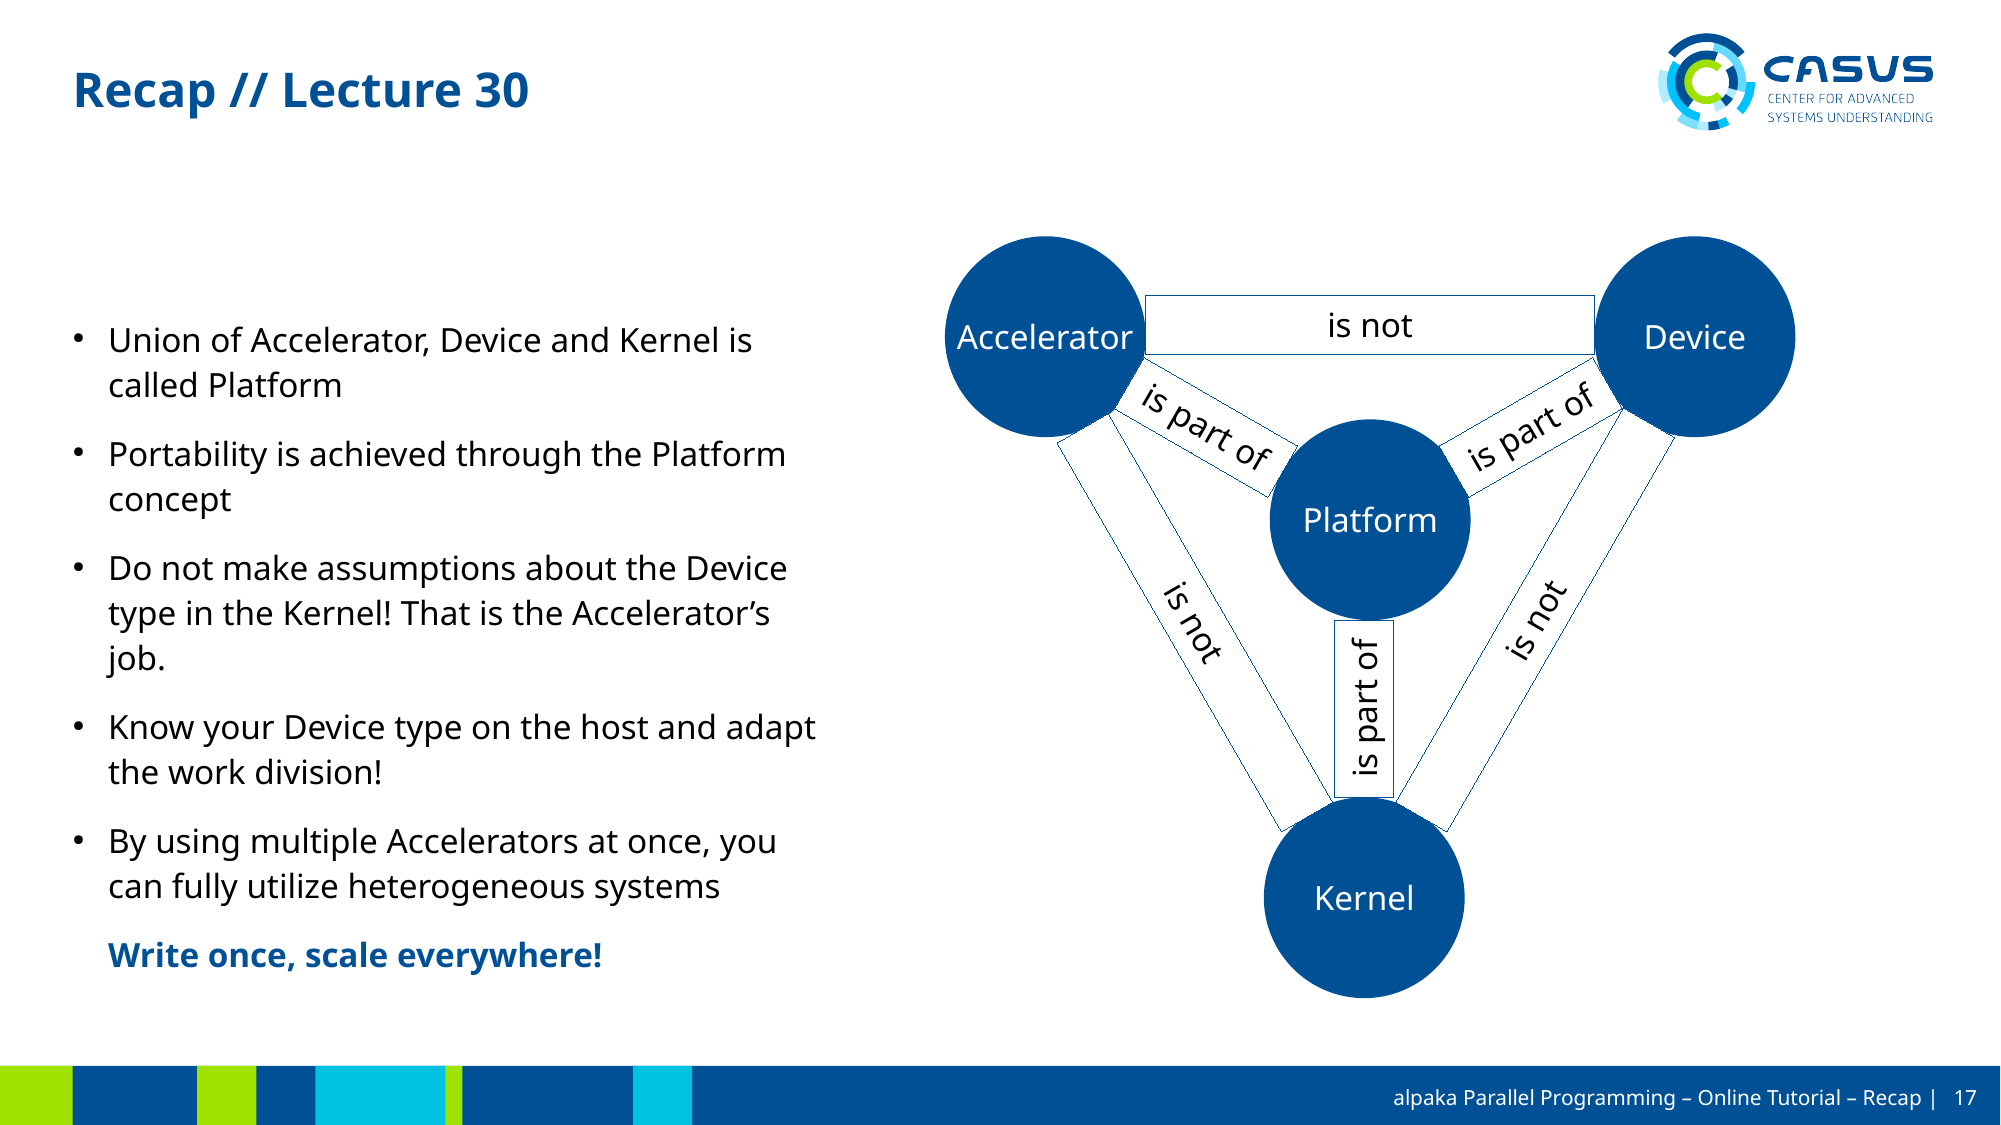

# Recap // Lecture 30
Accelerator
Device
is not
Union of Accelerator, Device and Kernel is called Platform
Portability is achieved through the Platform concept
Do not make assumptions about the Device type in the Kernel! That is the Accelerator’s job.
Know your Device type on the host and adapt the work division!
By using multiple Accelerators at once, you can fully utilize heterogeneous systems
Write once, scale everywhere!
is part of
is part of
Platform
is not
is not
is part of
Kernel
alpaka Parallel Programming – Online Tutorial – Recap
17